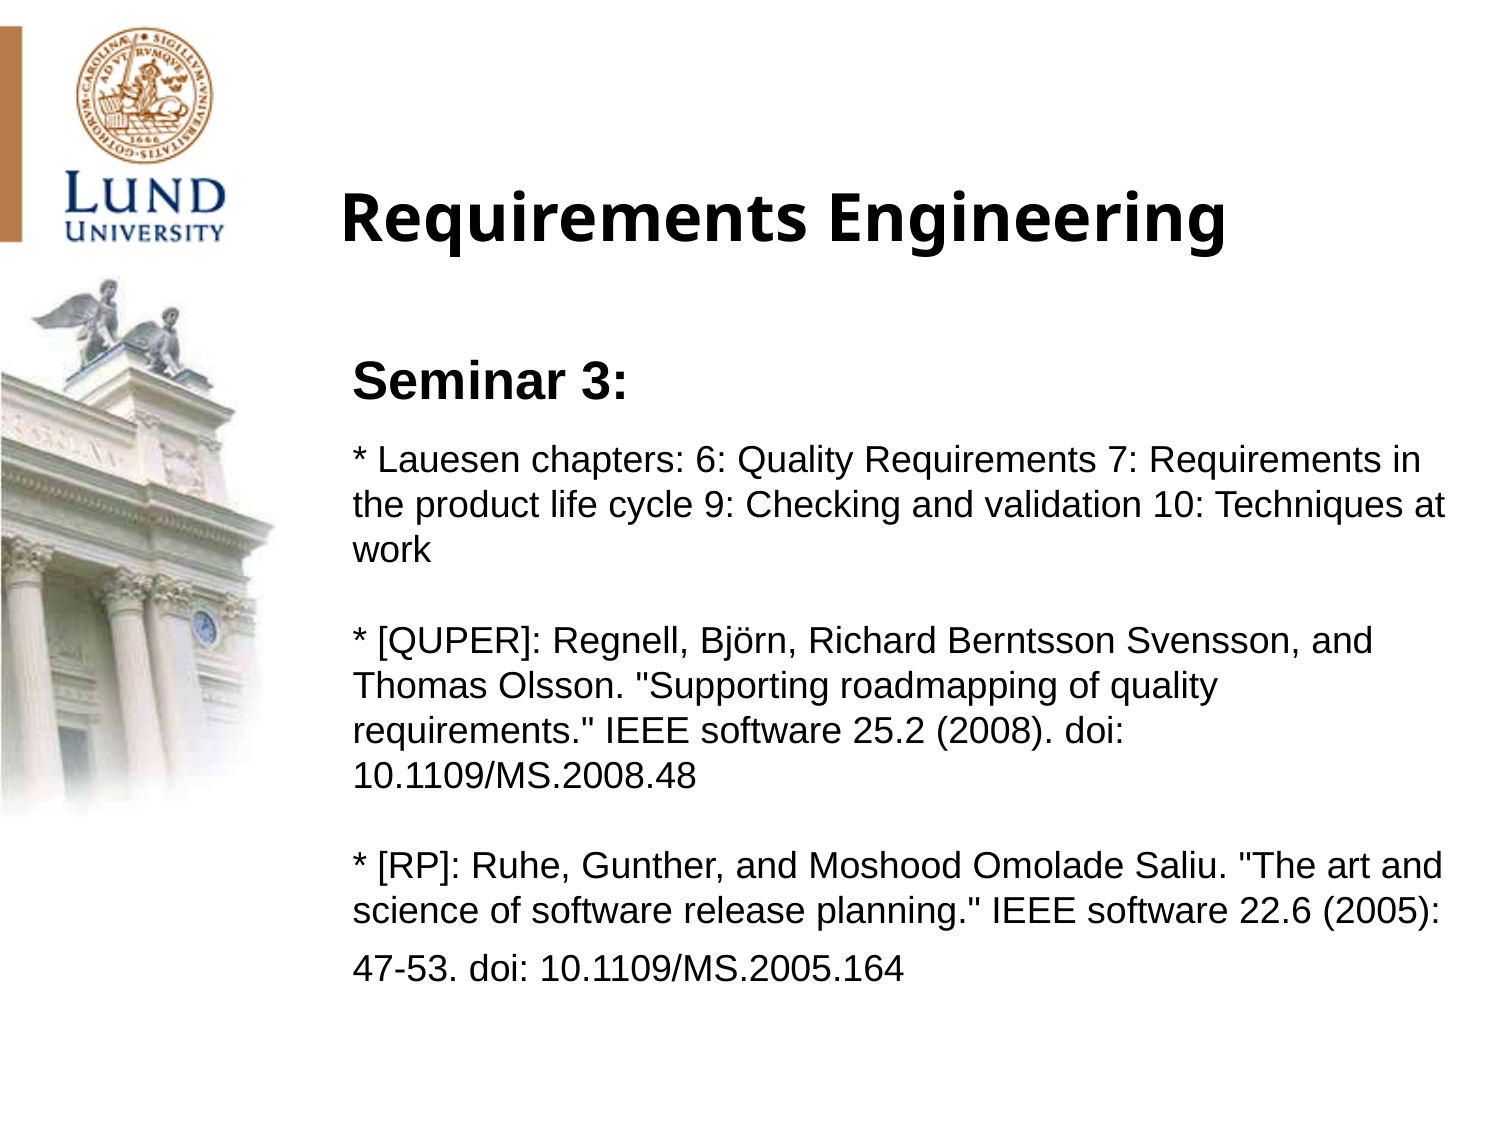

# Requirements Engineering
Seminar 3:
* Lauesen chapters: 6: Quality Requirements 7: Requirements in the product life cycle 9: Checking and validation 10: Techniques at work
* [QUPER]: Regnell, Björn, Richard Berntsson Svensson, and Thomas Olsson. "Supporting roadmapping of quality requirements." IEEE software 25.2 (2008). doi: 10.1109/MS.2008.48
* [RP]: Ruhe, Gunther, and Moshood Omolade Saliu. "The art and science of software release planning." IEEE software 22.6 (2005): 47-53. doi: 10.1109/MS.2005.164